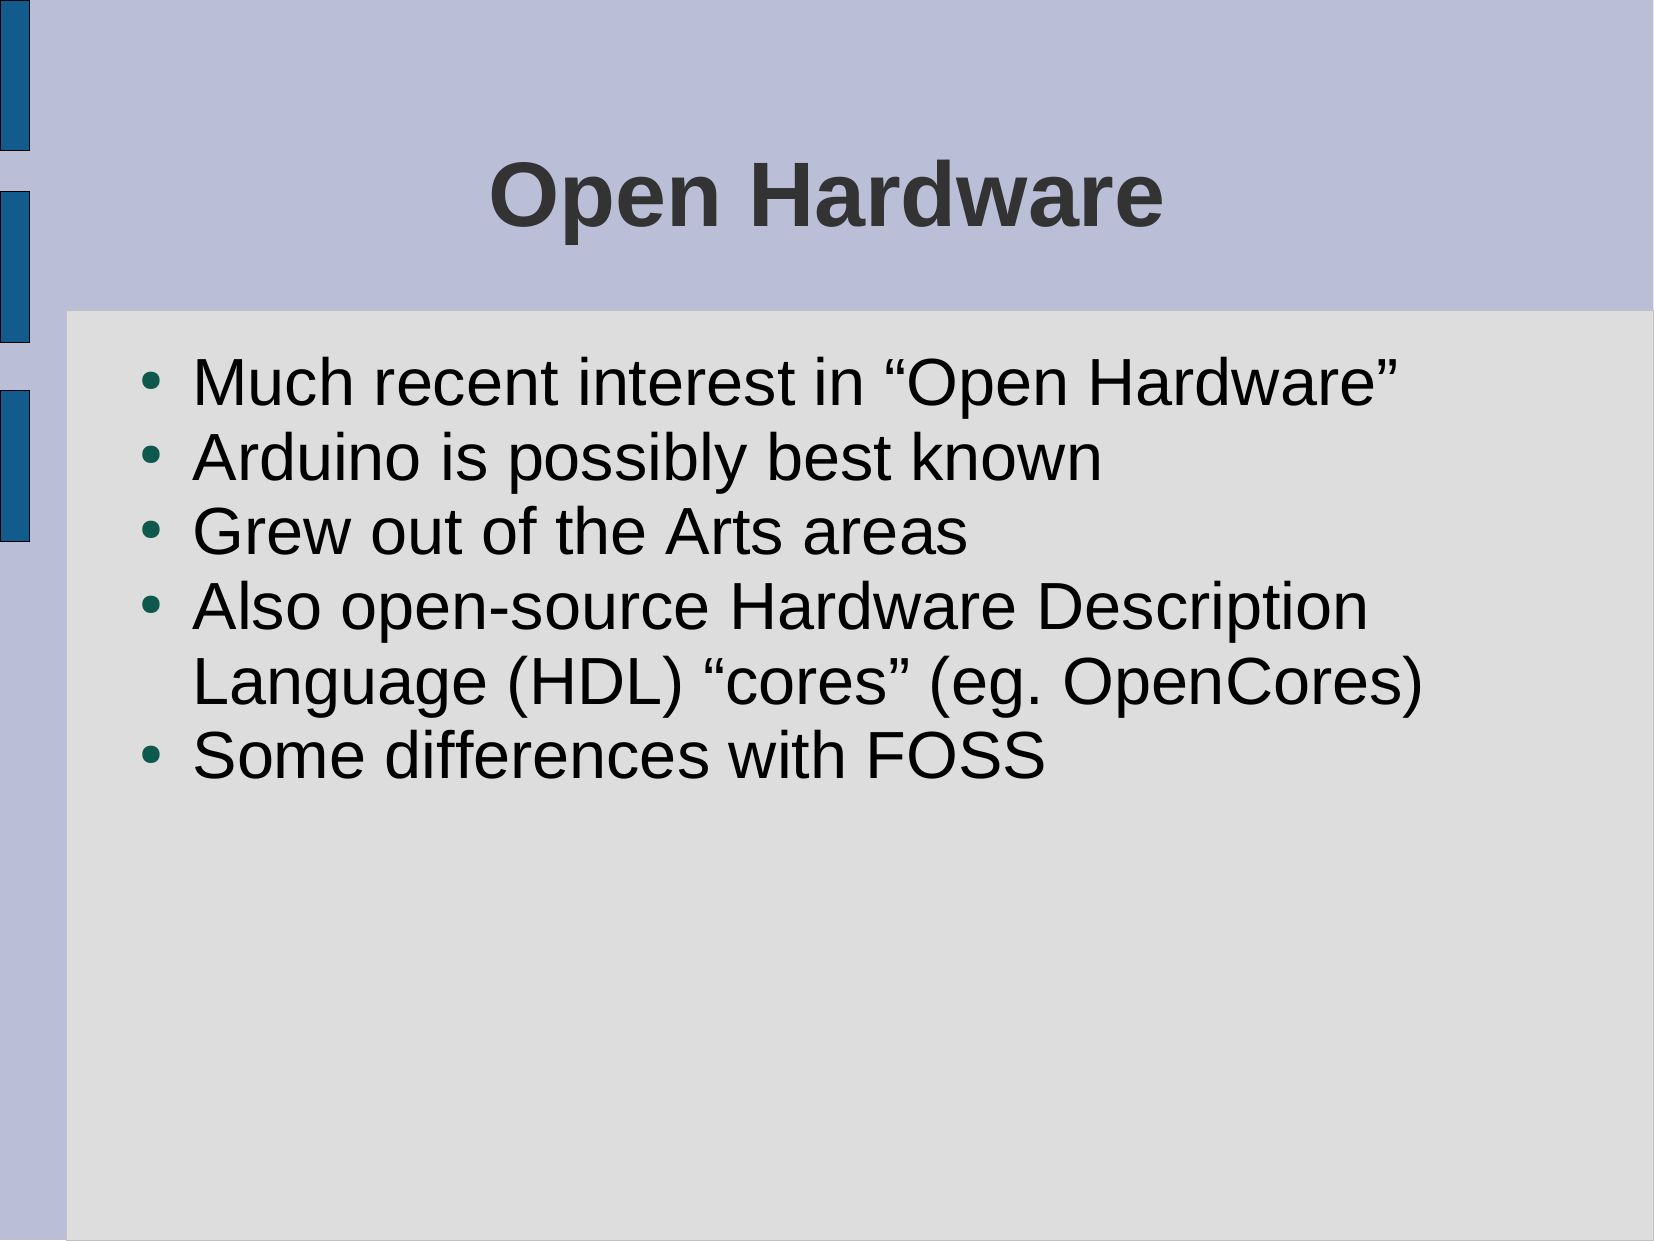

# Open Hardware
Much recent interest in “Open Hardware”
Arduino is possibly best known
Grew out of the Arts areas
Also open-source Hardware Description Language (HDL) “cores” (eg. OpenCores)
Some differences with FOSS